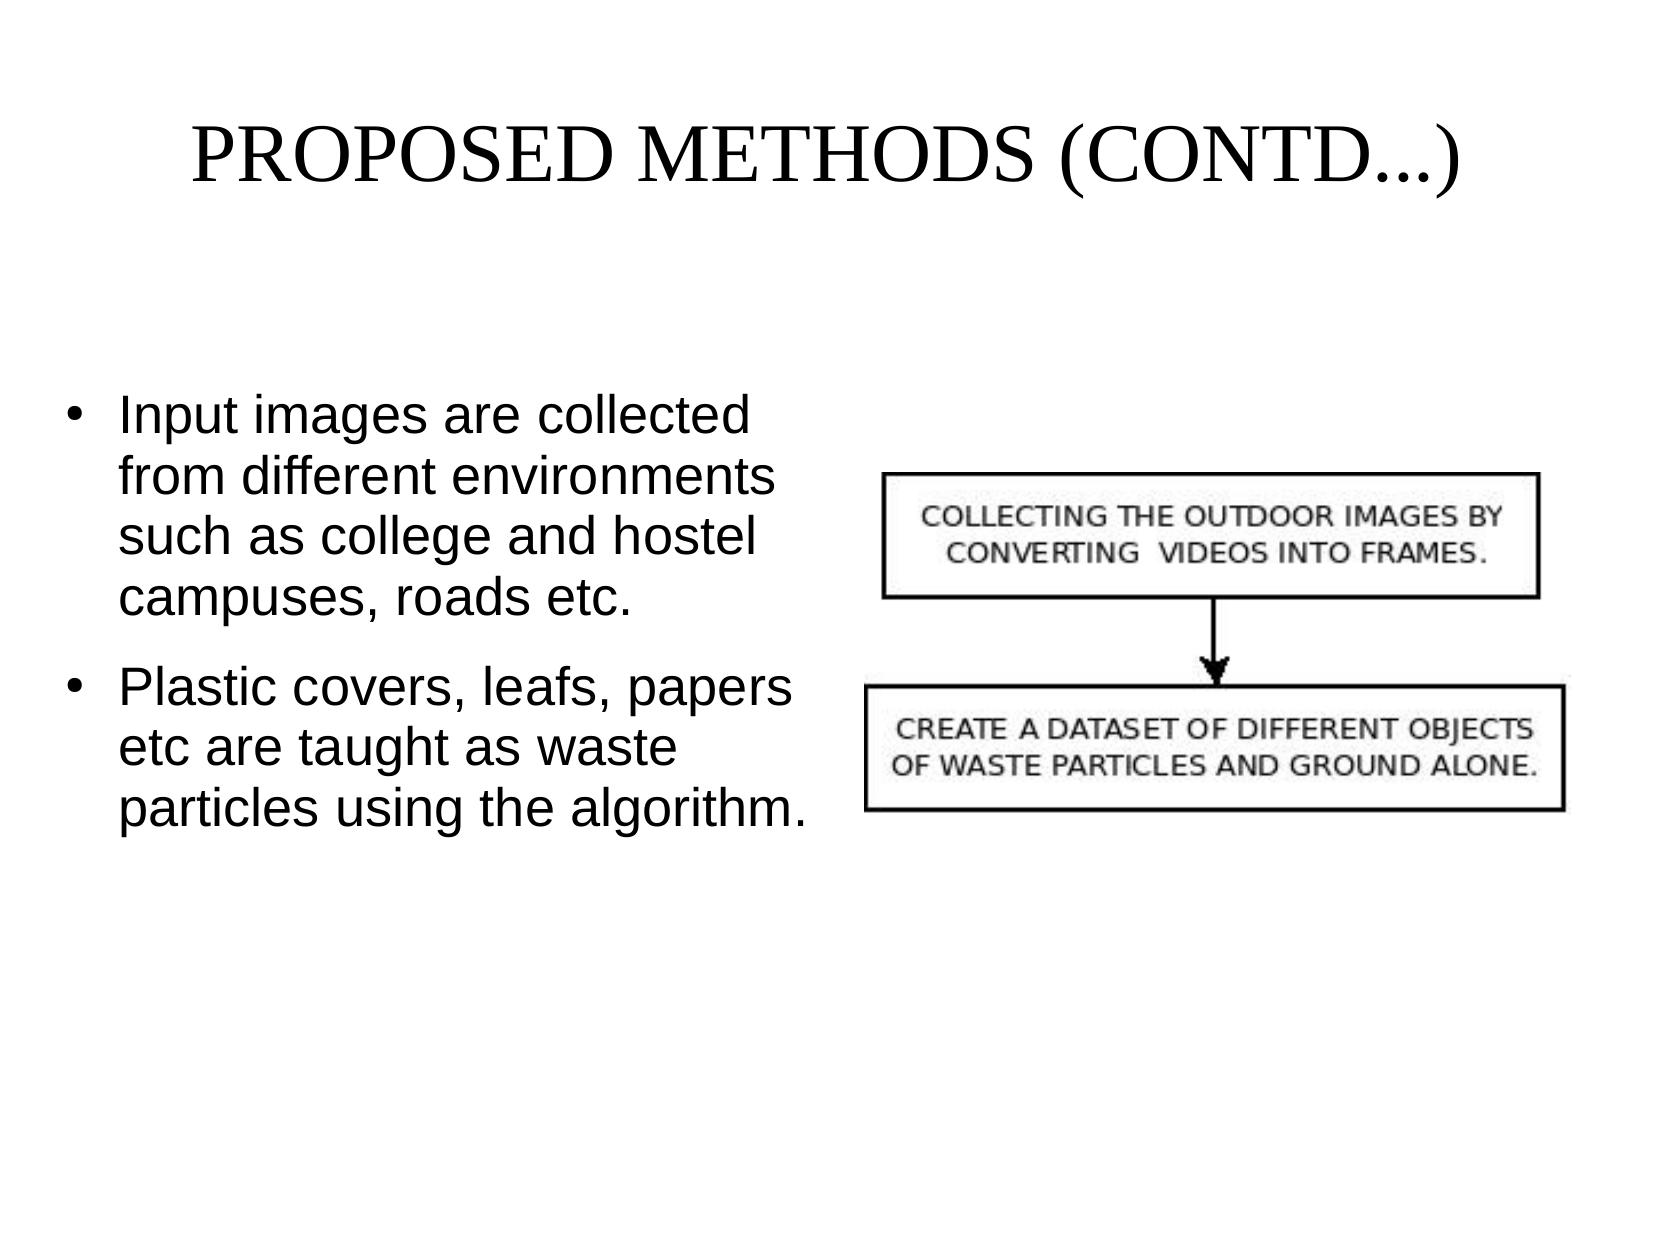

# PROPOSED METHODS (CONTD...)
Input images are collected from different environments such as college and hostel campuses, roads etc.
Plastic covers, leafs, papers etc are taught as waste particles using the algorithm.